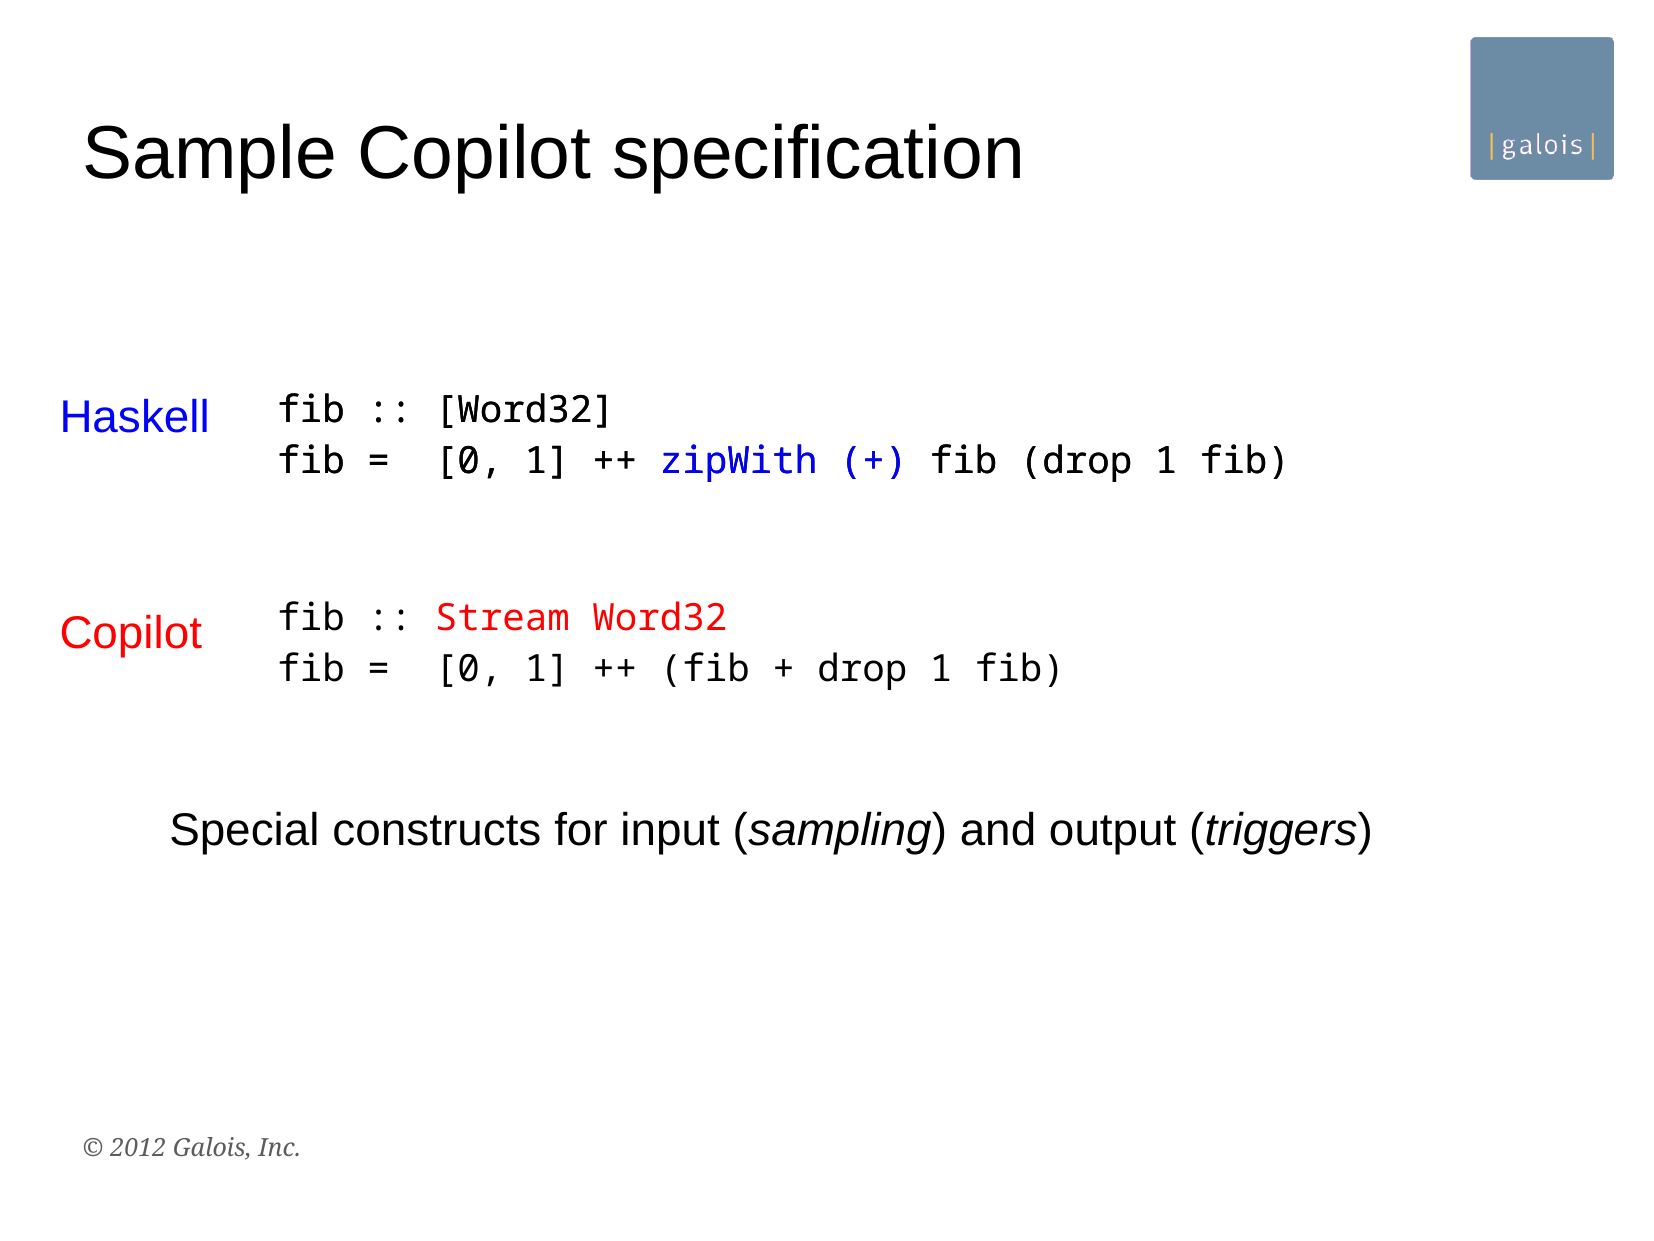

# Sample Copilot specification
fib :: [Word32]
fib = [0, 1] ++ zipWith (+) fib (drop 1 fib)
fib :: [Word32]
fib = [0, 1] ++ zipWith (+) fib (drop 1 fib)
Haskell
fib :: Stream Word32
fib = [0, 1] ++ (fib + drop 1 fib)
Copilot
Special constructs for input (sampling) and output (triggers)